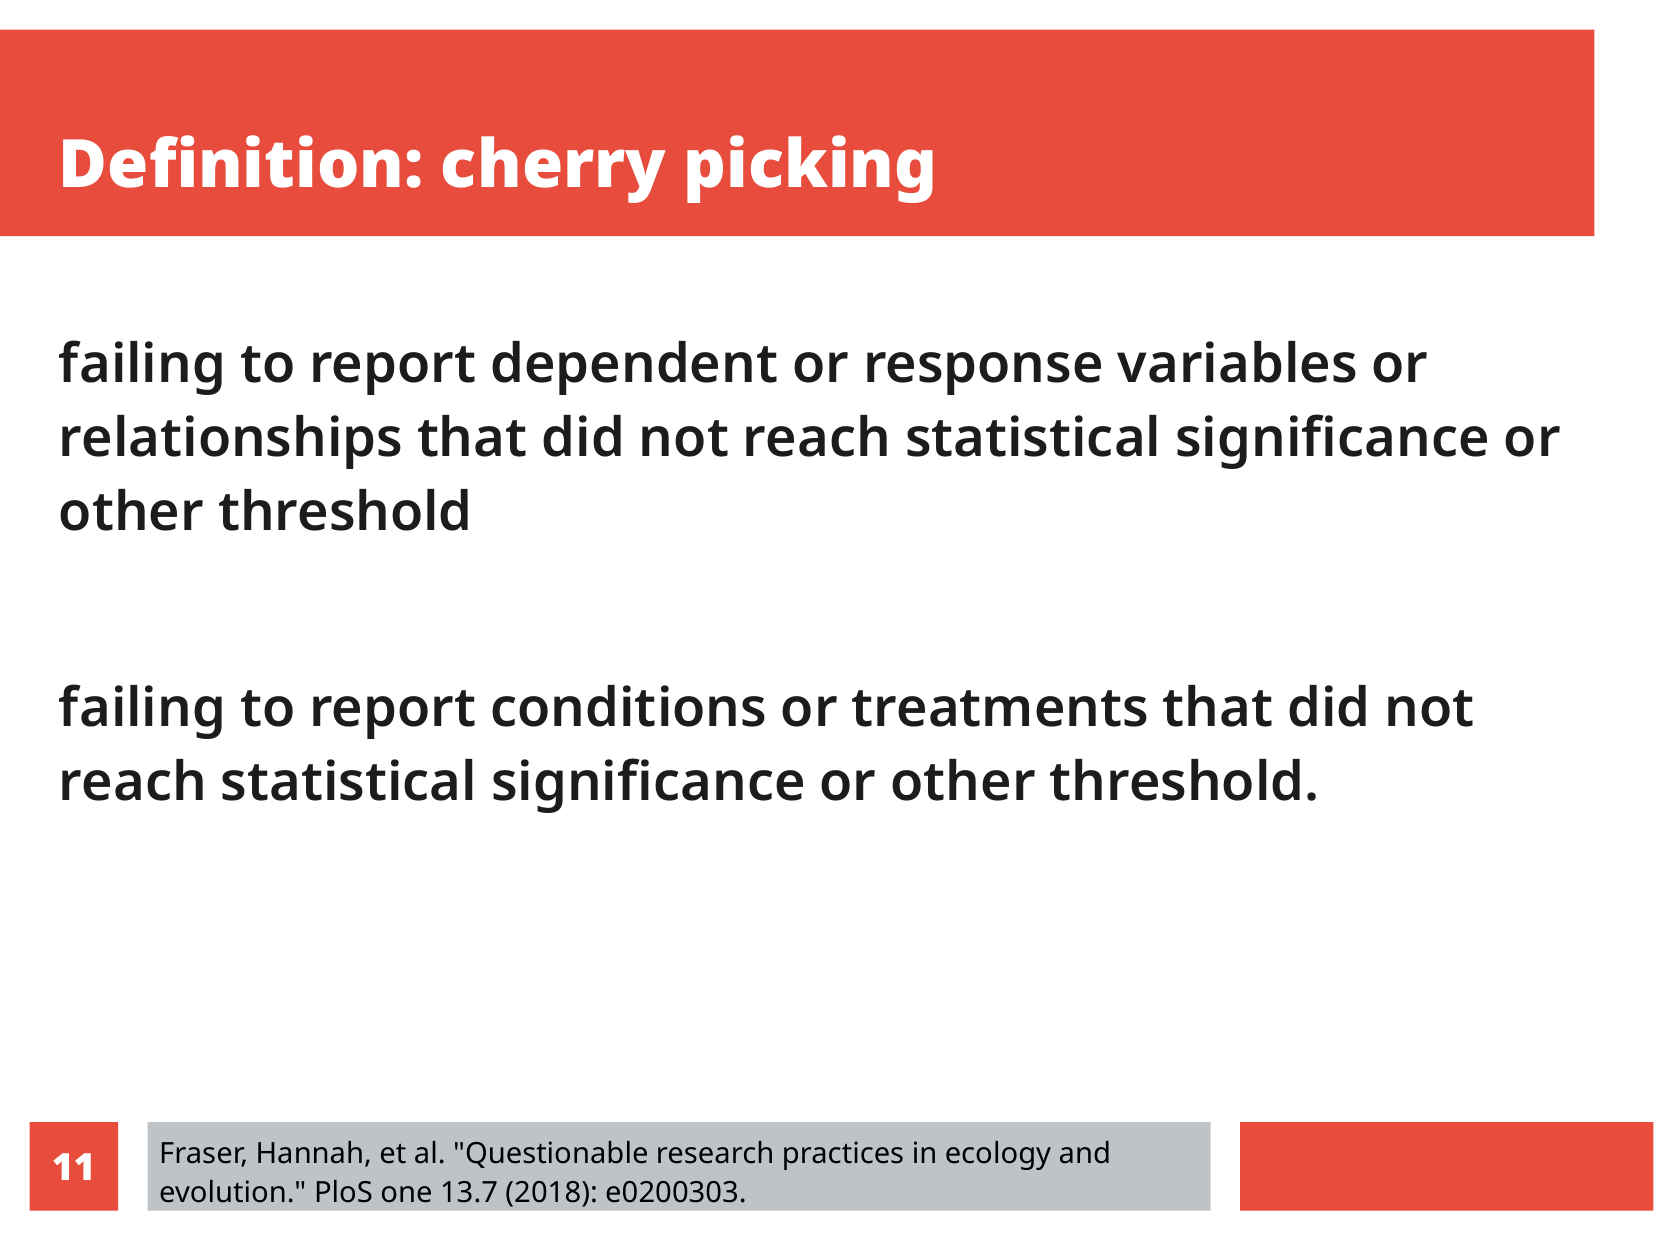

# Definition: cherry picking
failing to report dependent or response variables or relationships that did not reach statistical significance or other threshold
failing to report conditions or treatments that did not reach statistical significance or other threshold.
11
Fraser, Hannah, et al. "Questionable research practices in ecology and evolution." PloS one 13.7 (2018): e0200303.